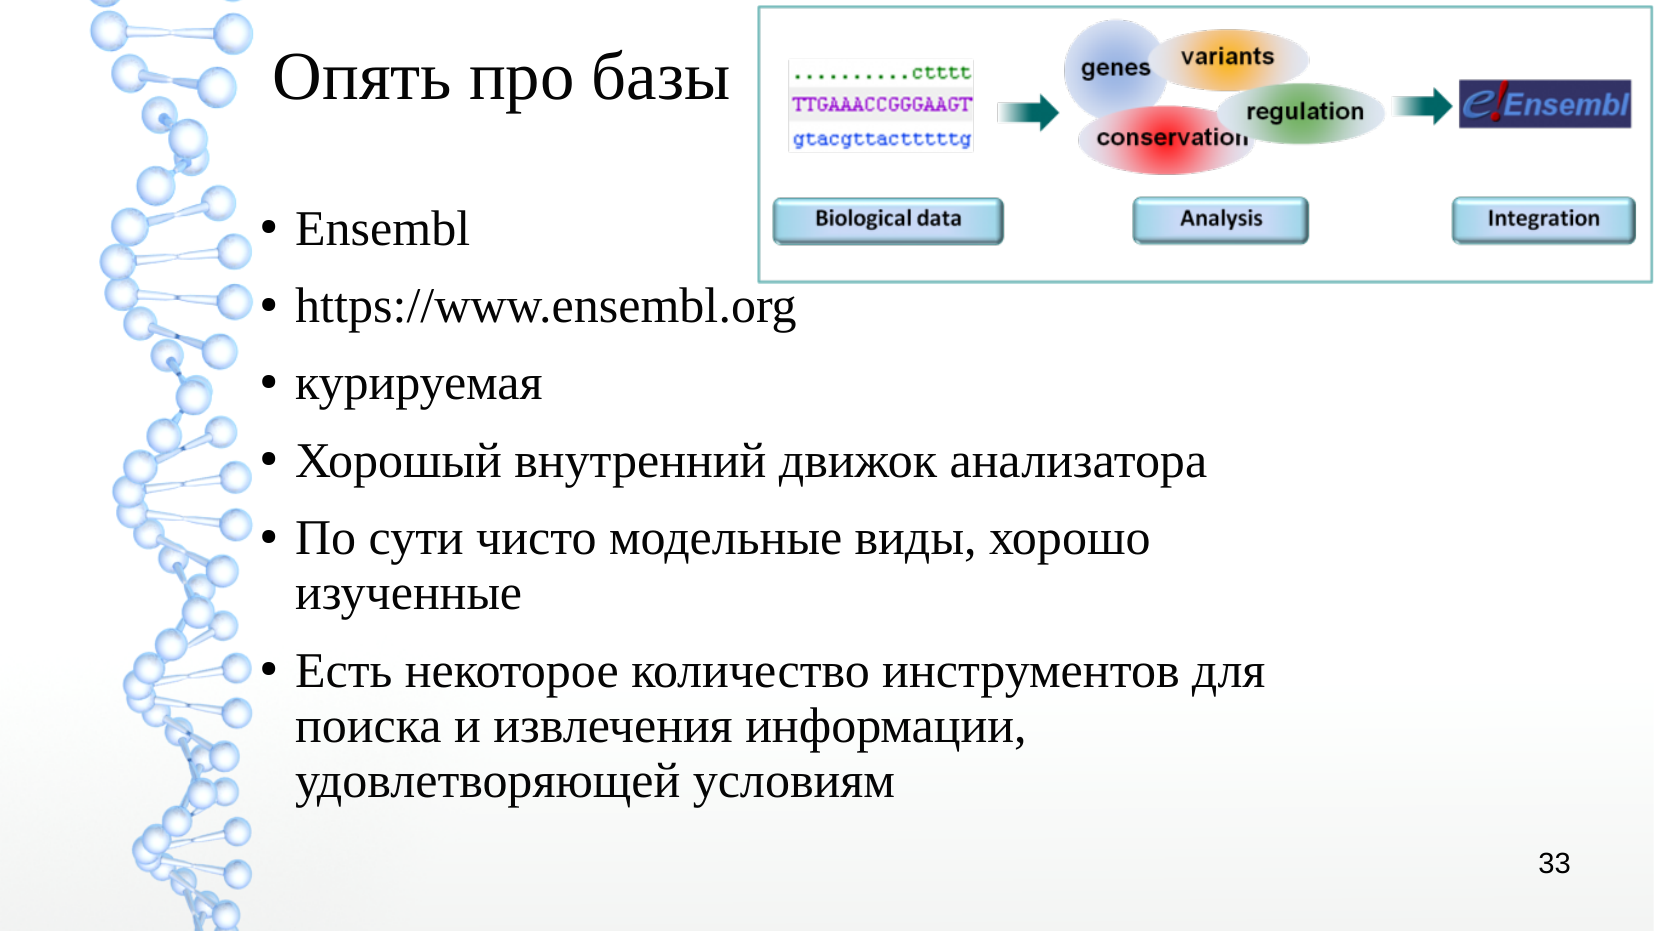

# Опять про базы
Ensembl
https://www.ensembl.org
курируемая
Хорошый внутренний движок анализатора
По сути чисто модельные виды, хорошо изученные
Есть некоторое количество инструментов для поиска и извлечения информации, удовлетворяющей условиям
33